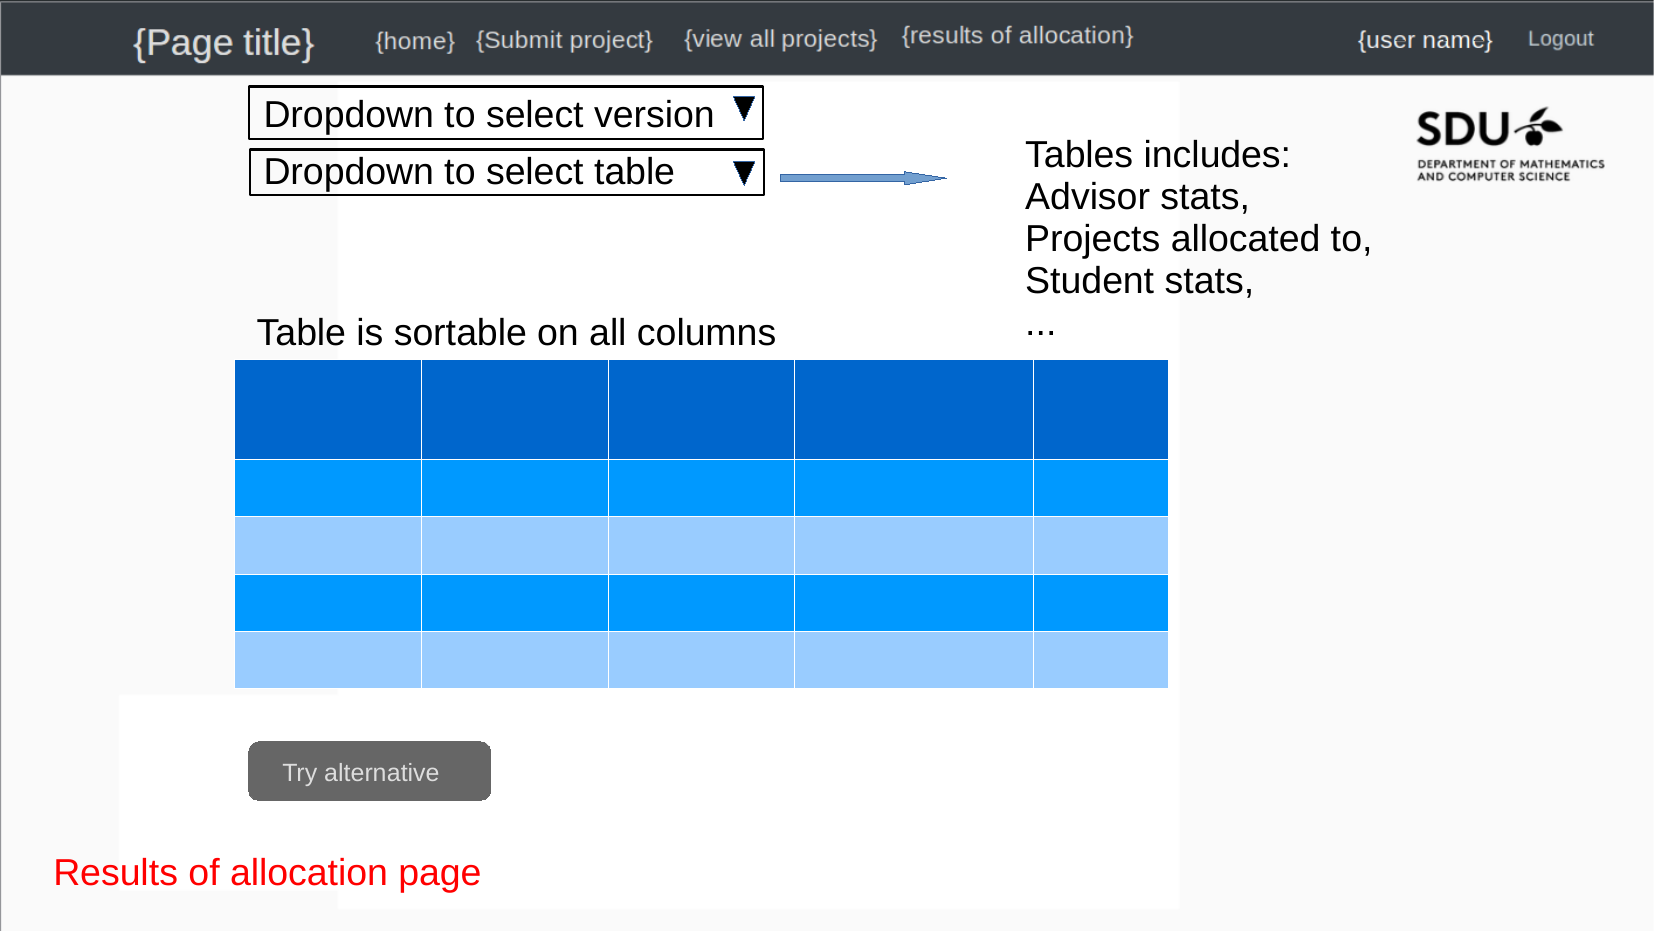

Dropdown to select version
Tables includes:
Advisor stats,
Projects allocated to,
Student stats,
...
Dropdown to select table
Table is sortable on all columns
| | | | | |
| --- | --- | --- | --- | --- |
| | | | | |
| | | | | |
| | | | | |
| | | | | |
Try alternative
Results of allocation page